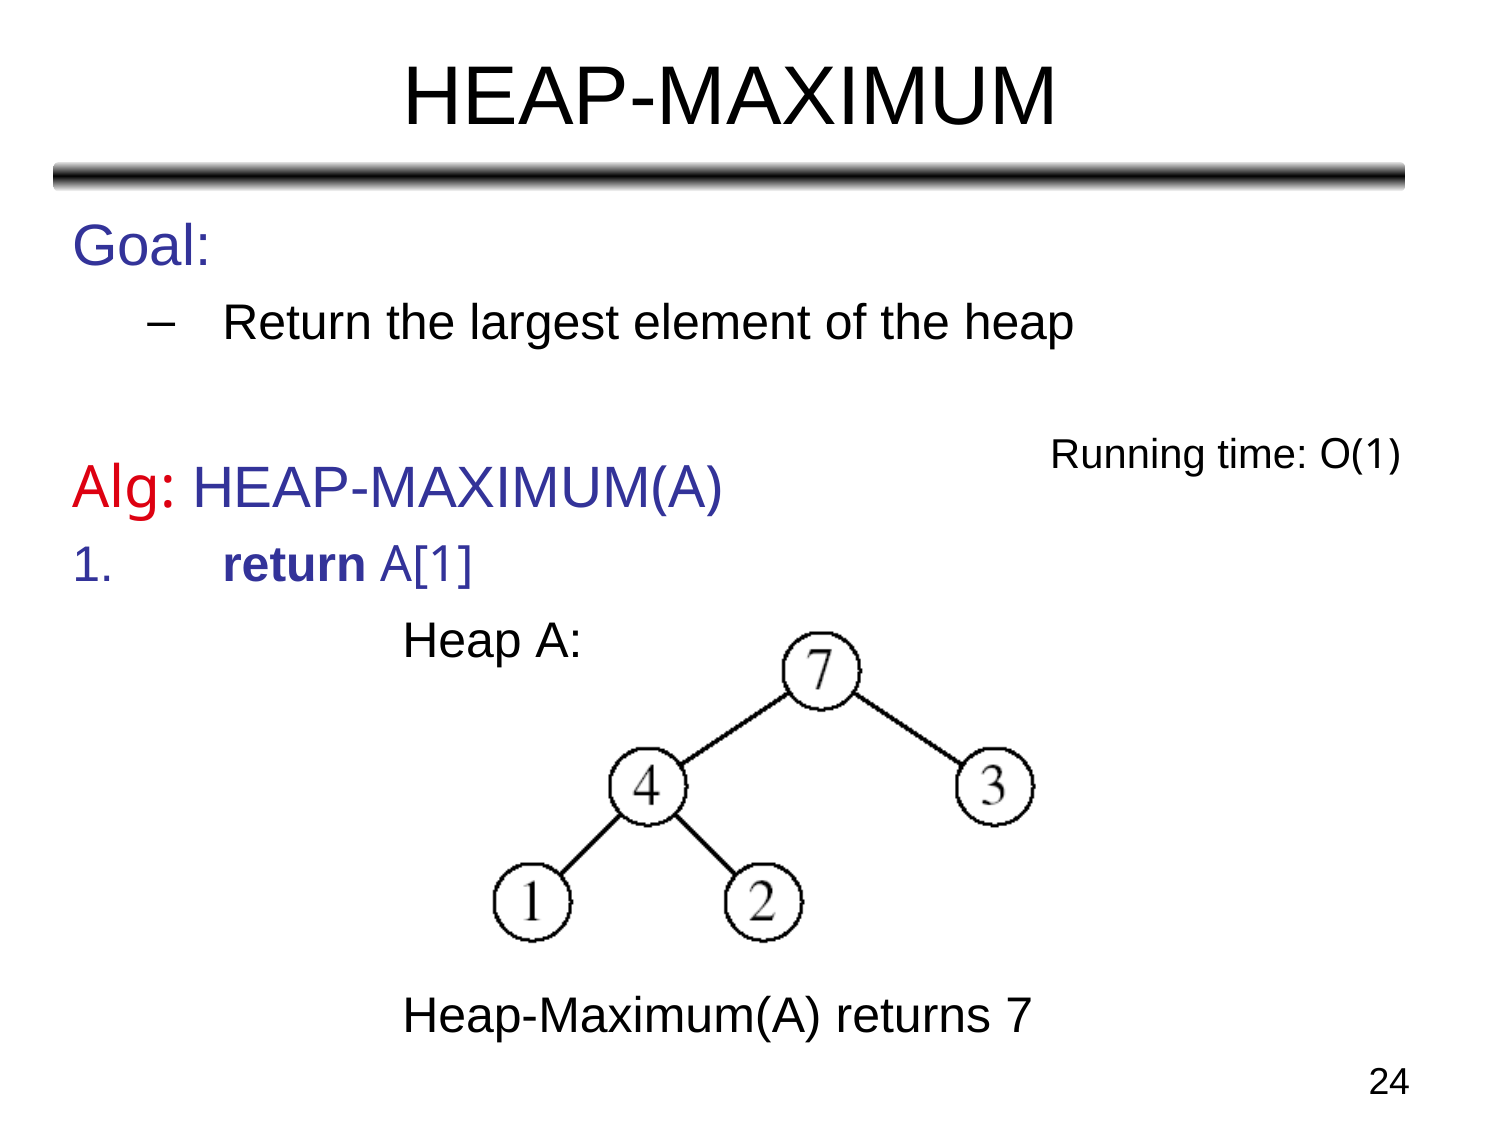

# HEAP-MAXIMUM
Goal:
Return the largest element of the heap
Alg: HEAP-MAXIMUM(A)
	return A[1]
 Running time: O(1)
Heap A:
Heap-Maximum(A) returns 7
24